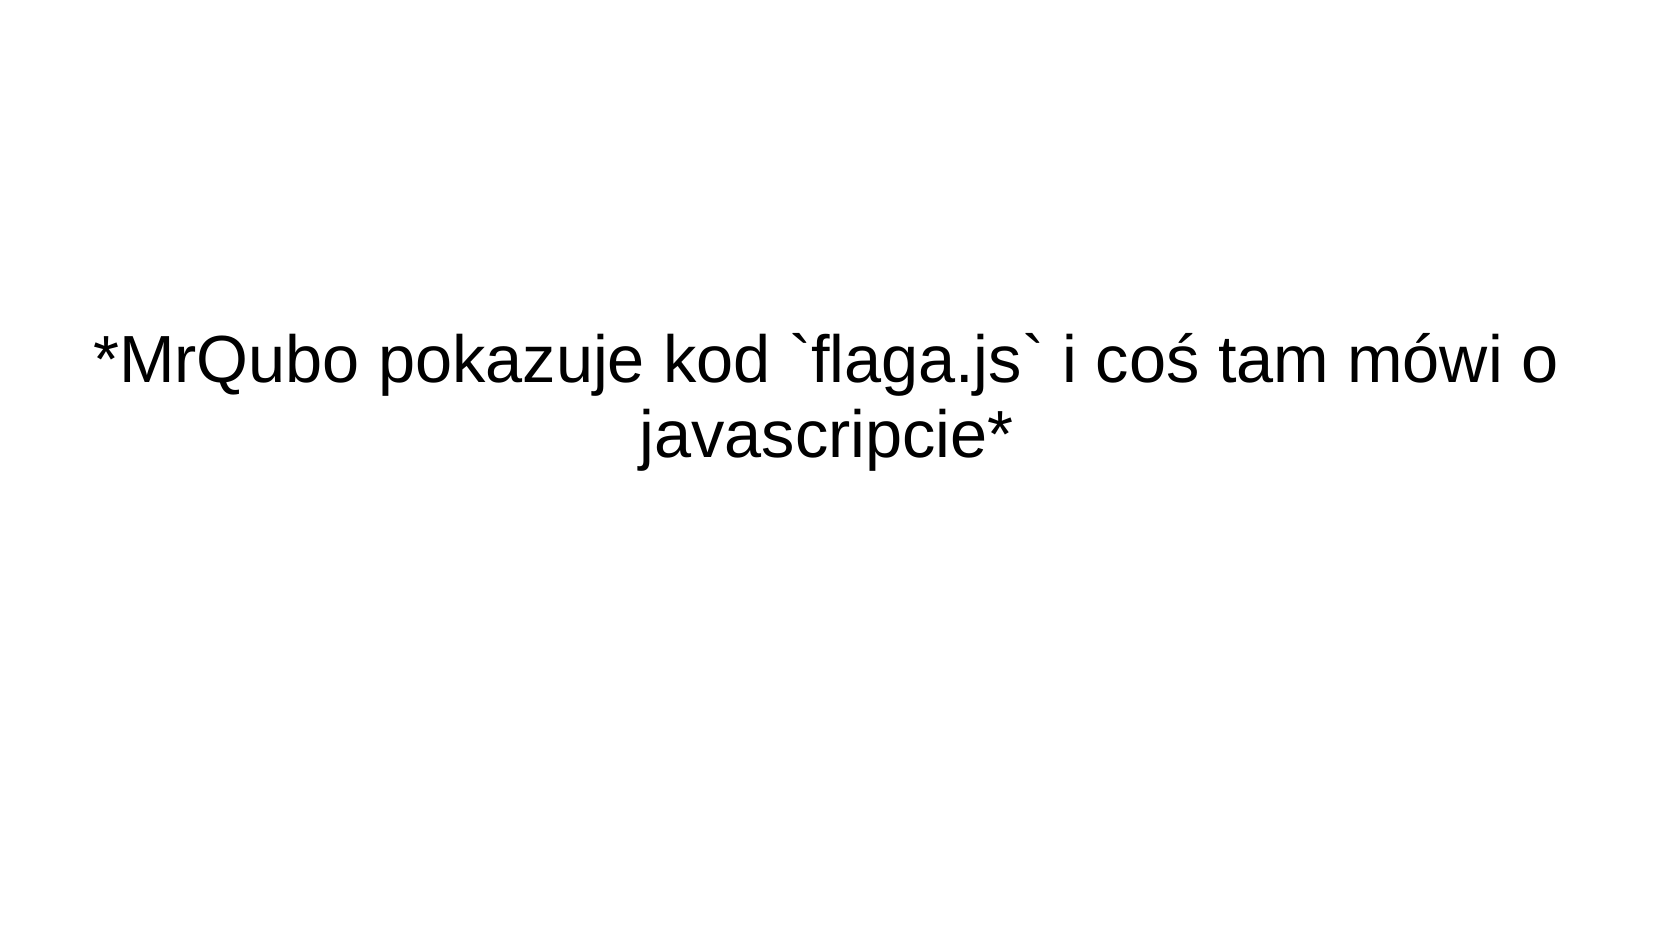

# *MrQubo pokazuje kod `flaga.js` i coś tam mówi o javascripcie*